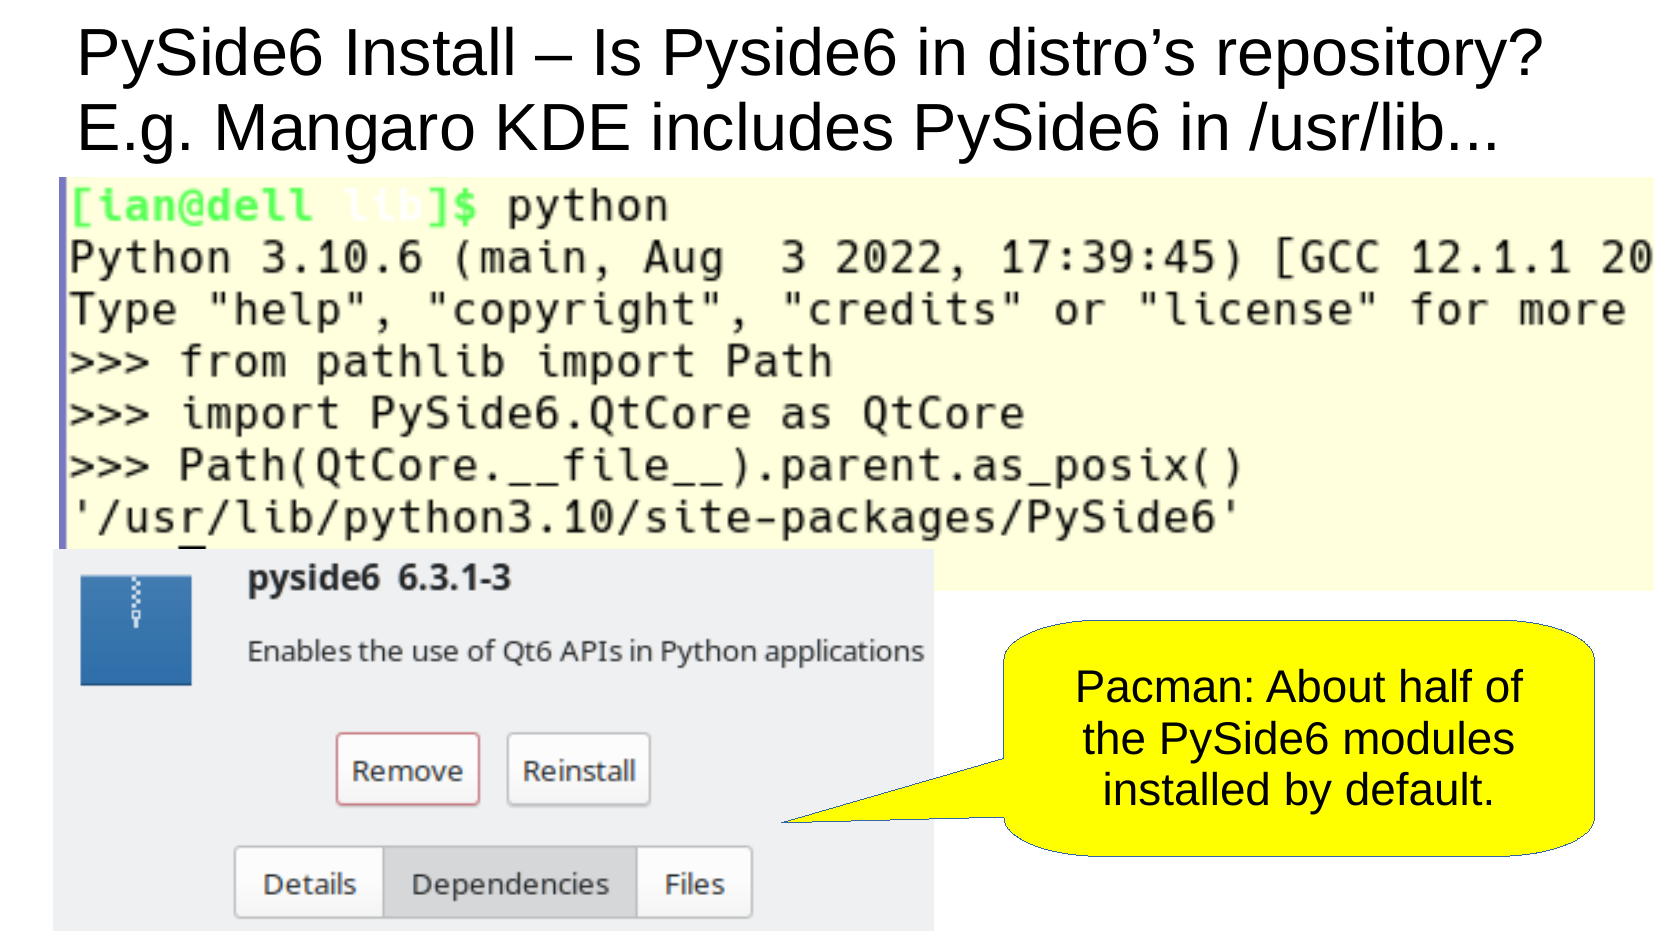

# PySide6 Install – Is Pyside6 in distro’s repository?
E.g. Mangaro KDE includes PySide6 in /usr/lib...
Pacman: About half of the PySide6 modules installed by default.